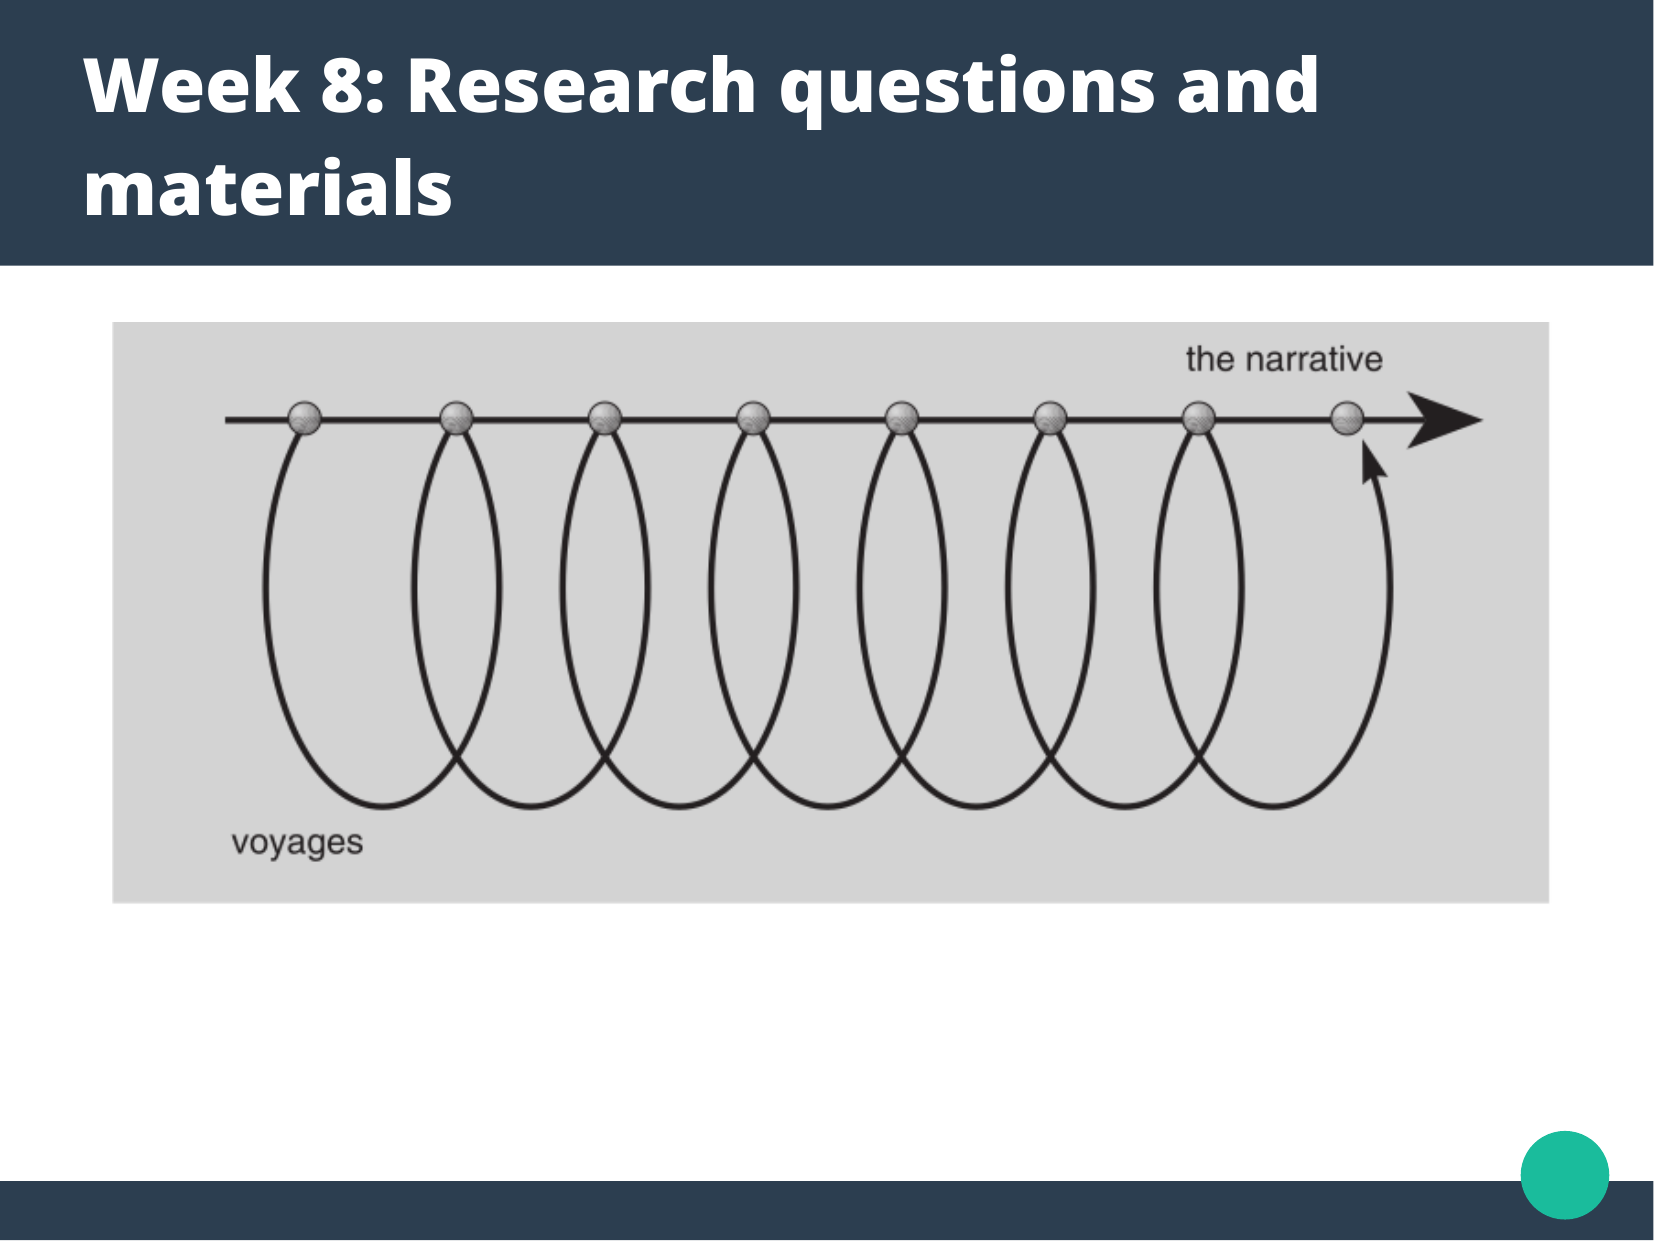

# Week 8: Research questions and materials
The method of 'writing the implosion':